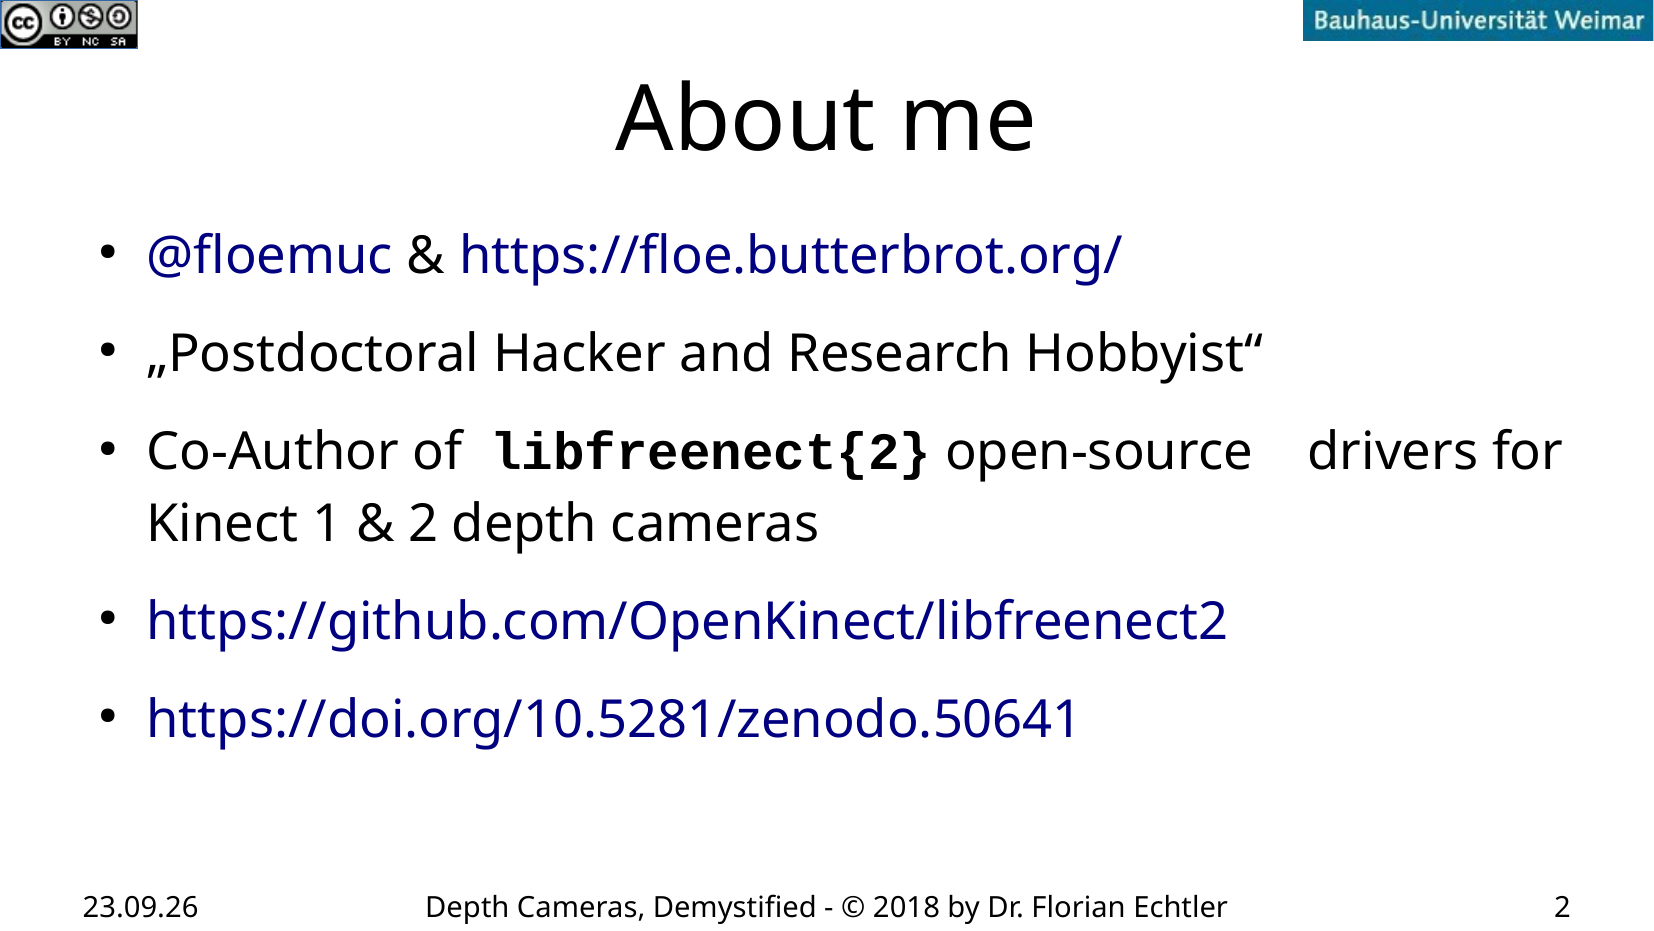

# About me
@floemuc & https://floe.butterbrot.org/
„Postdoctoral Hacker and Research Hobbyist“
Co-Author of libfreenect{2} open-source drivers for Kinect 1 & 2 depth cameras
https://github.com/OpenKinect/libfreenect2
https://doi.org/10.5281/zenodo.50641
Depth Cameras, Demystified - © 2018 by Dr. Florian Echtler
2